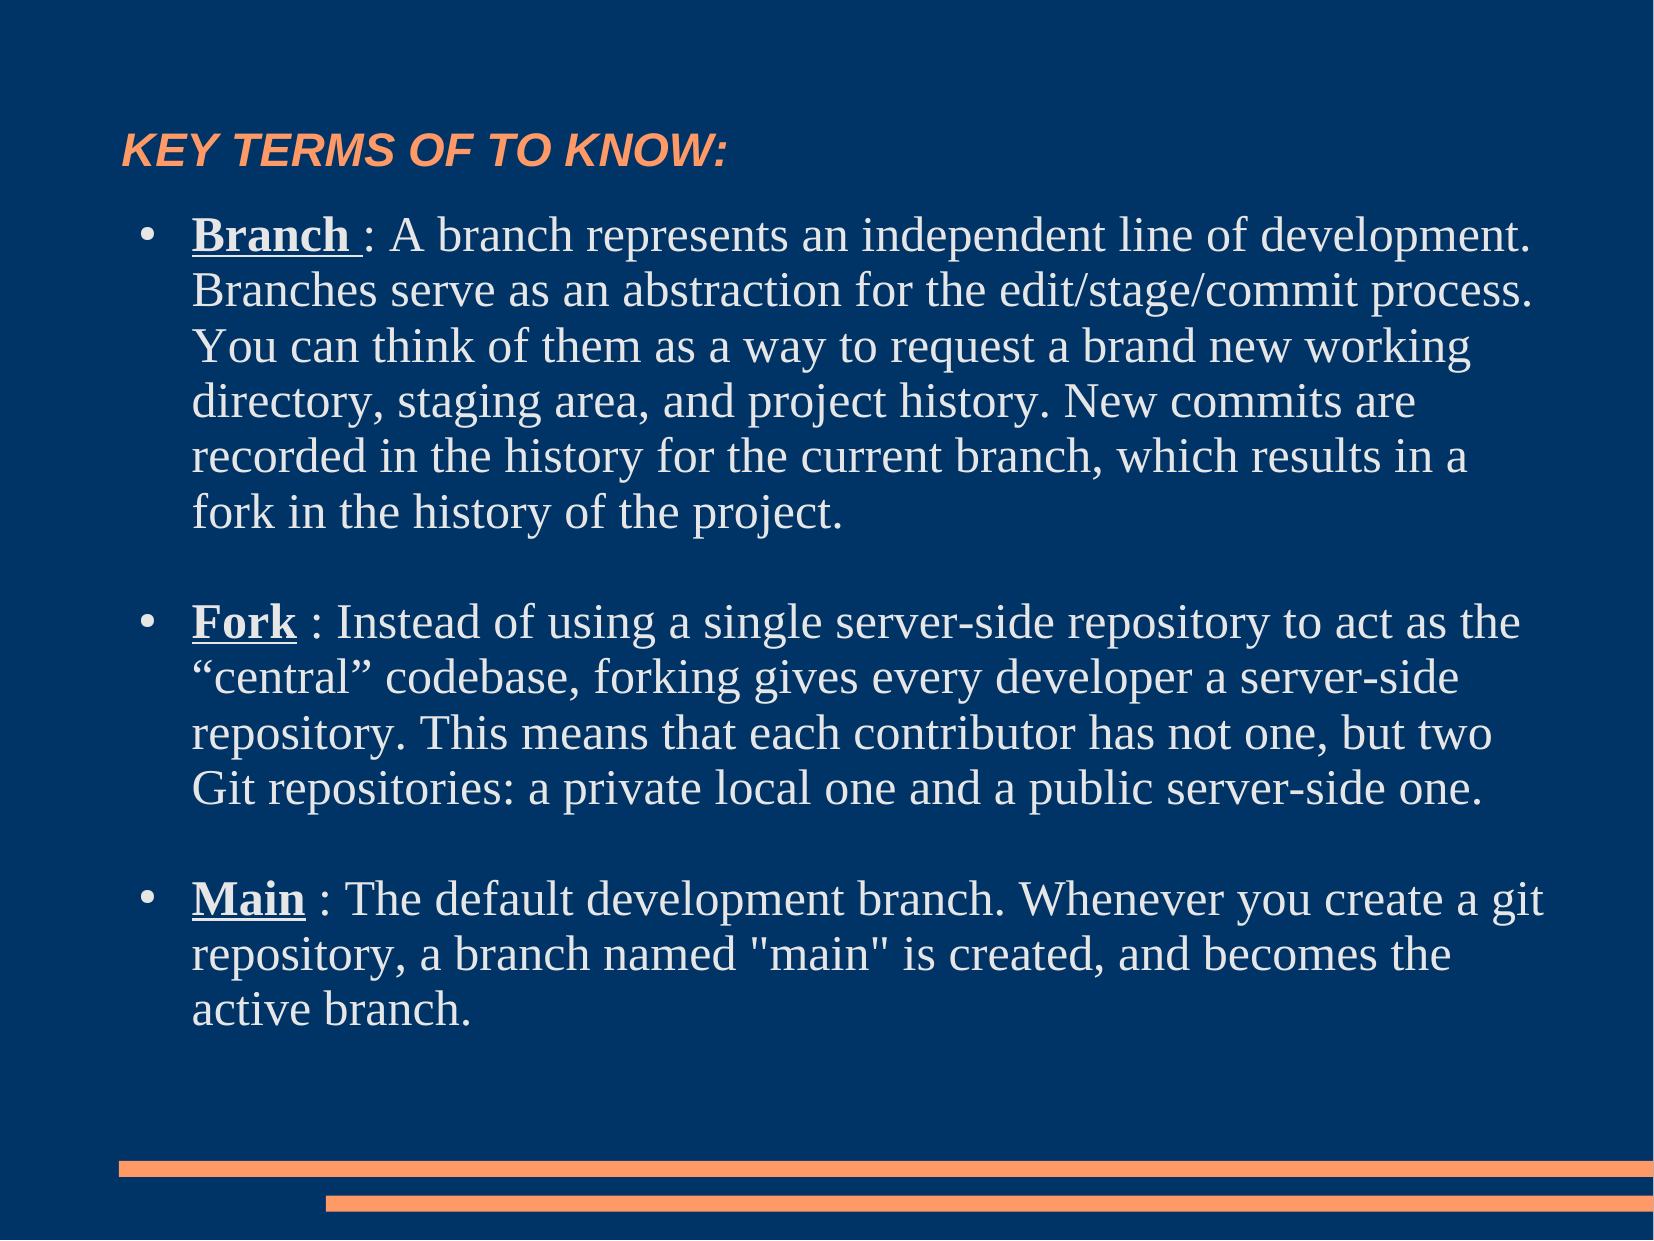

# KEY TERMS OF TO KNOW:
Branch : A branch represents an independent line of development. Branches serve as an abstraction for the edit/stage/commit process. You can think of them as a way to request a brand new working directory, staging area, and project history. New commits are recorded in the history for the current branch, which results in a fork in the history of the project.
Fork : Instead of using a single server-side repository to act as the “central” codebase, forking gives every developer a server-side repository. This means that each contributor has not one, but two Git repositories: a private local one and a public server-side one.
Main : The default development branch. Whenever you create a git repository, a branch named "main" is created, and becomes the active branch.